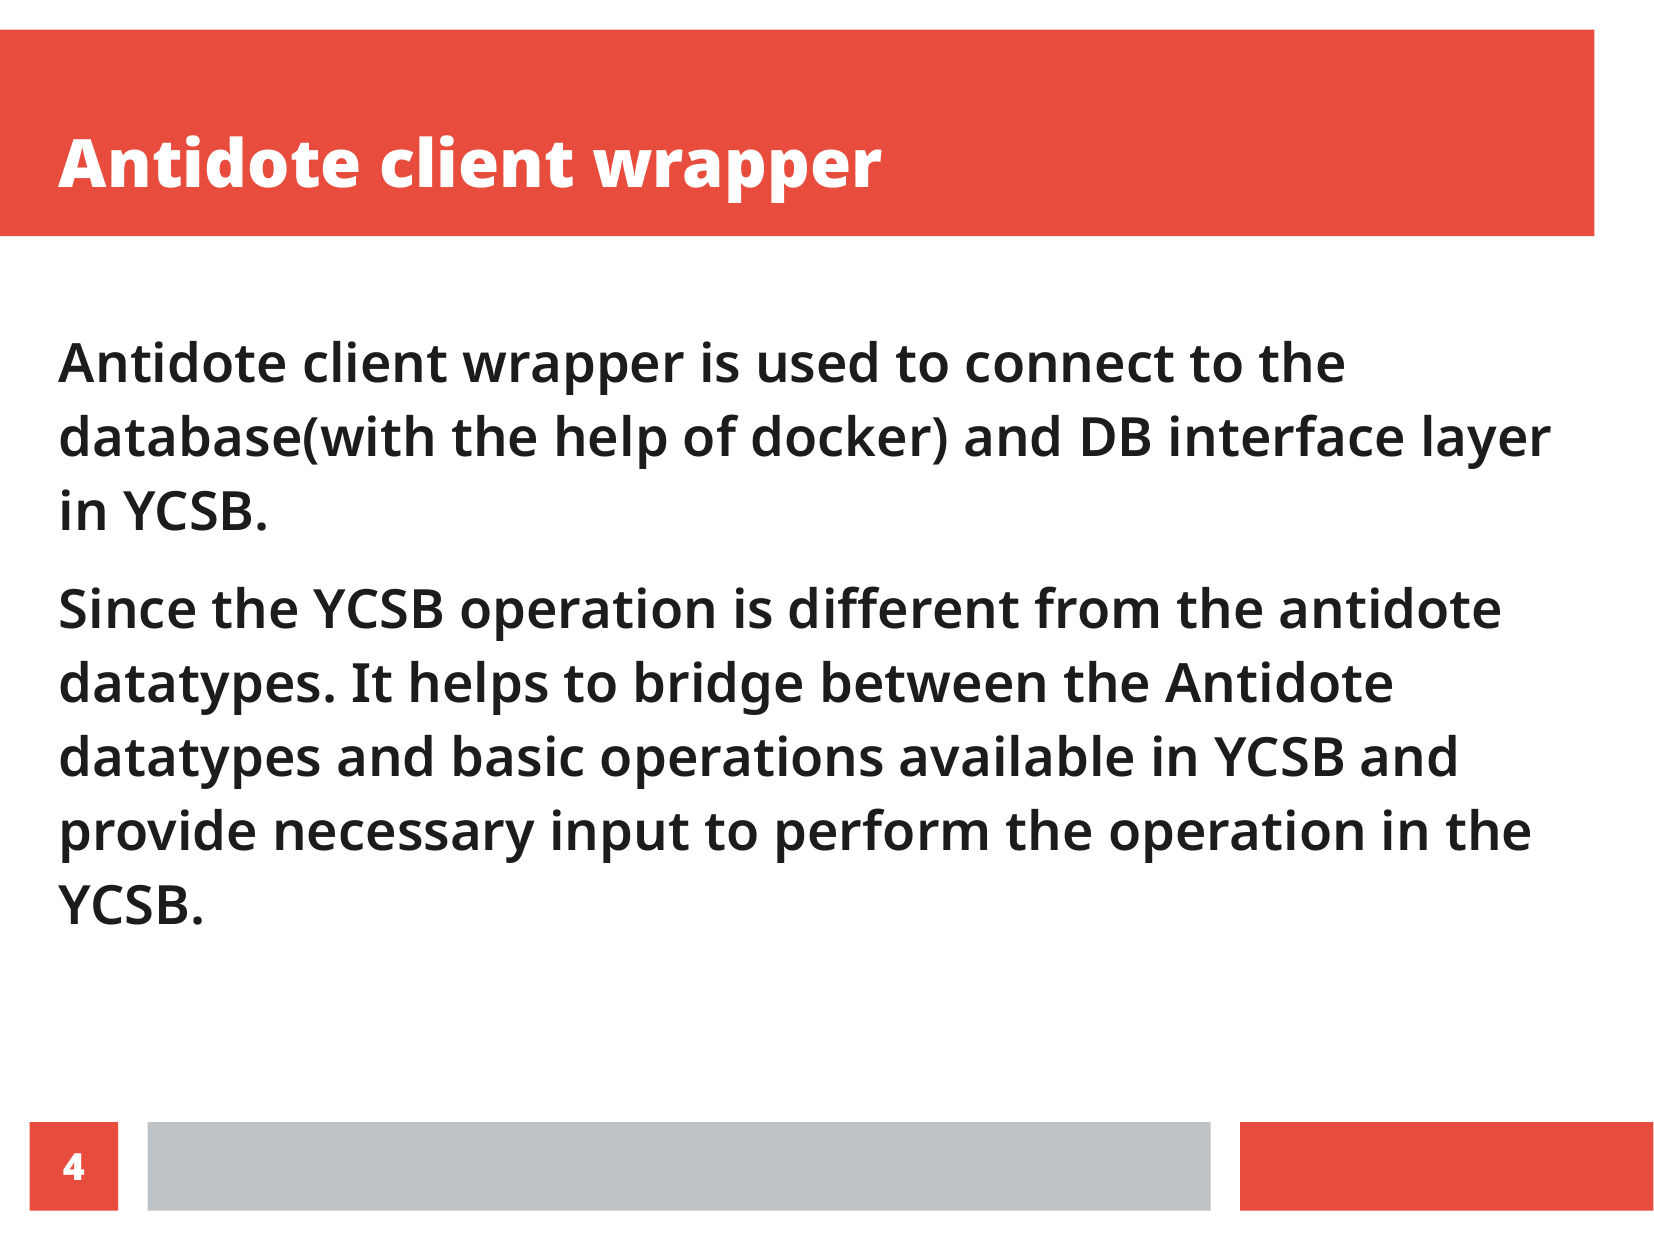

# Antidote client wrapper
Antidote client wrapper is used to connect to the database(with the help of docker) and DB interface layer in YCSB.
Since the YCSB operation is different from the antidote datatypes. It helps to bridge between the Antidote datatypes and basic operations available in YCSB and provide necessary input to perform the operation in the YCSB.
4